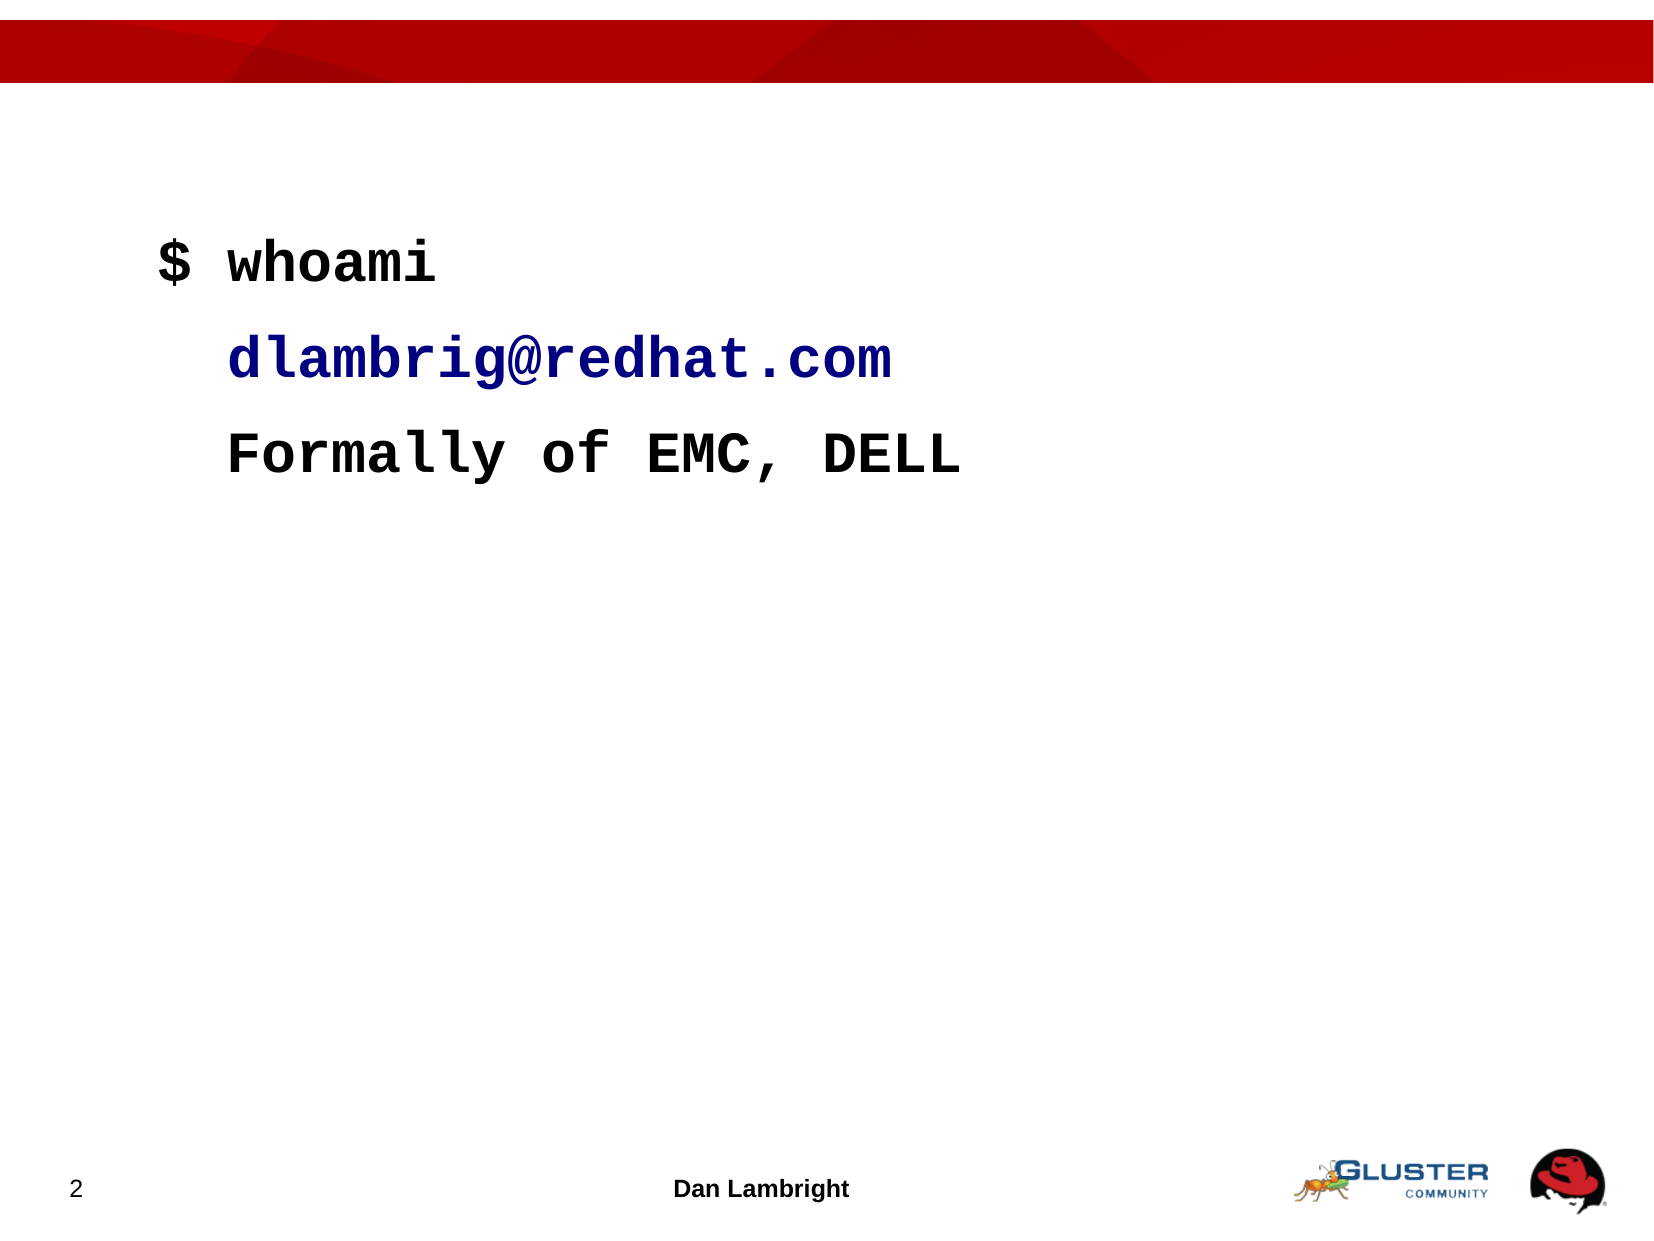

#
$ whoami
 dlambrig@redhat.com
 Formally of EMC, DELL